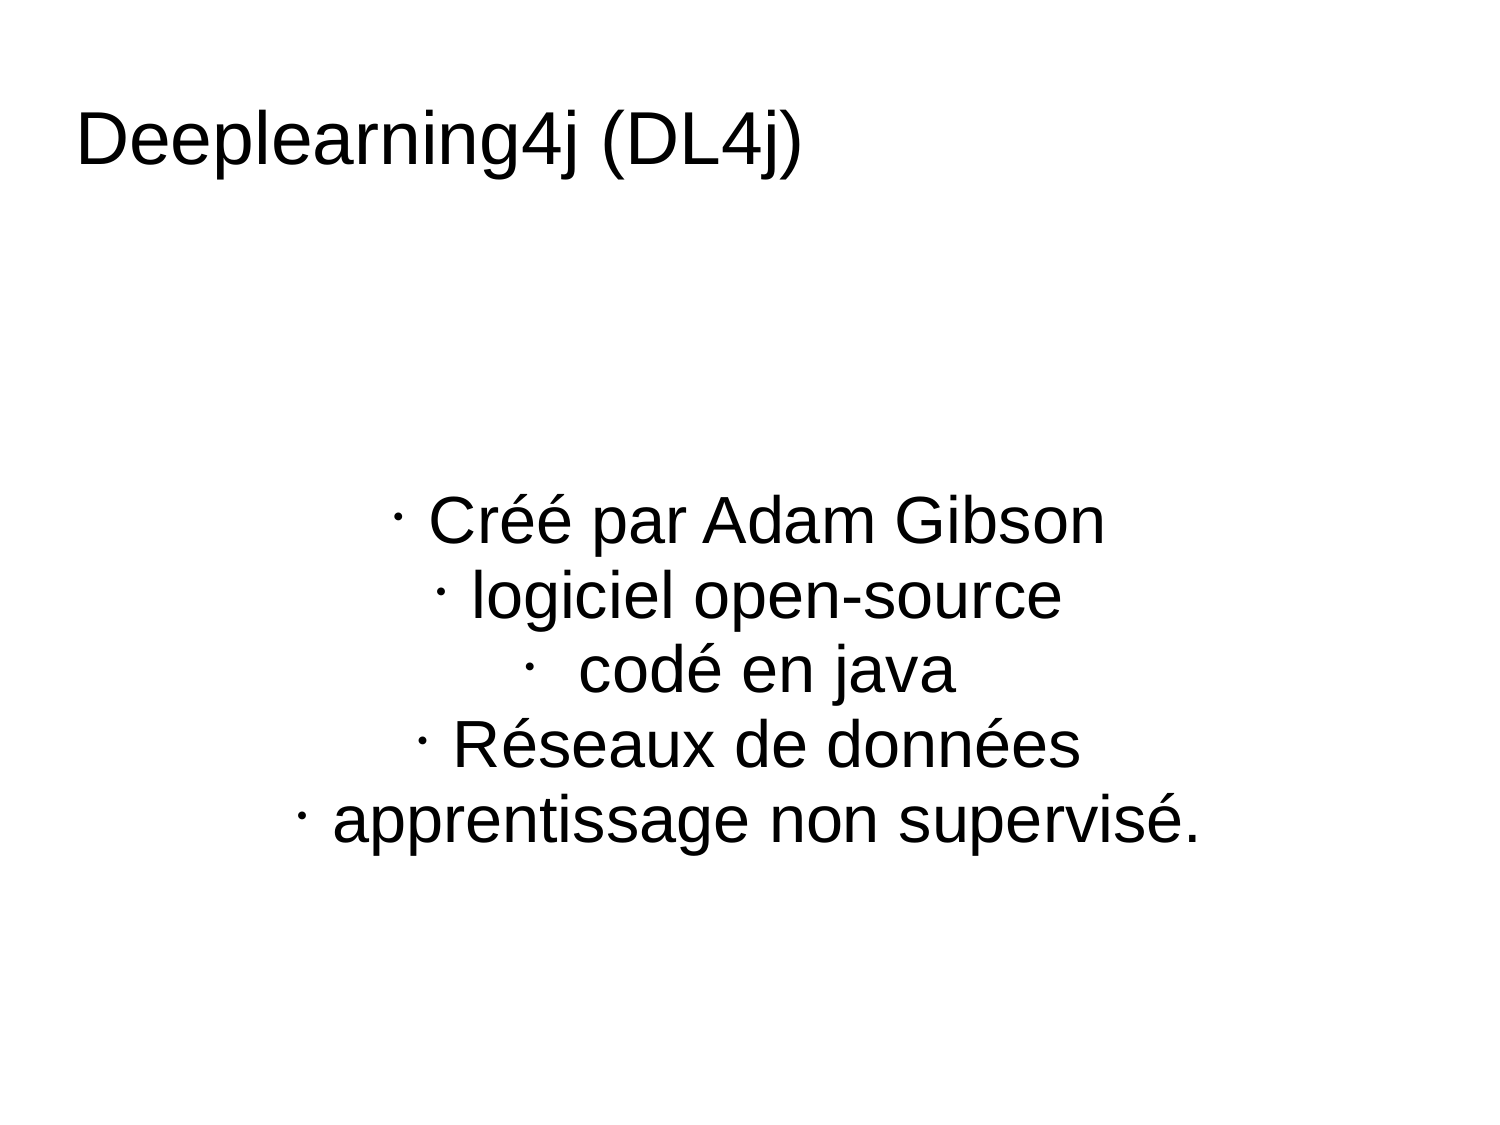

# Deeplearning4j (DL4j)
Créé par Adam Gibson
logiciel open-source
 codé en java
Réseaux de données
apprentissage non supervisé.